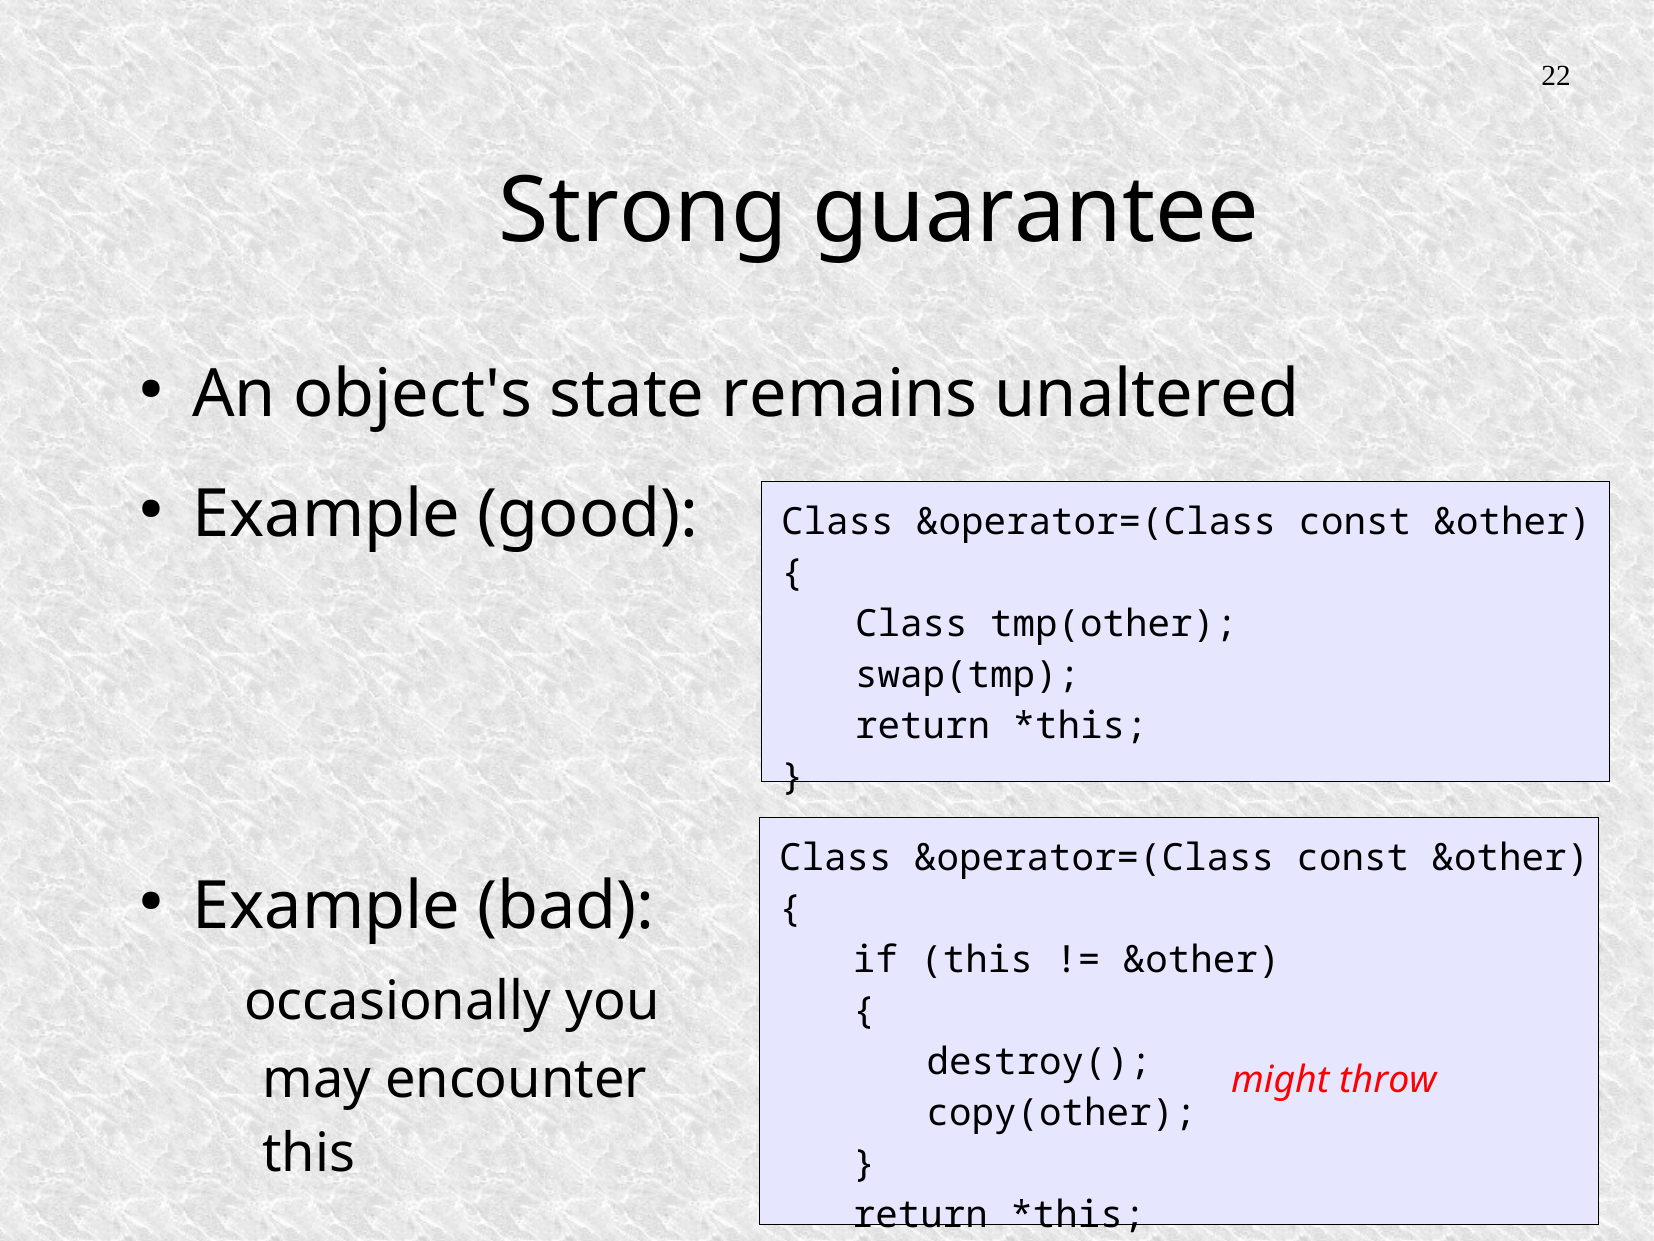

22
# Strong guarantee
An object's state remains unaltered
Example (good):
Example (bad):
 occasionally you
 may encounter
 this
Class &operator=(Class const &other)
{
	Class tmp(other);
	swap(tmp);
	return *this;
}
Class &operator=(Class const &other)
{
	if (this != &other)
	{
		destroy();
		copy(other);
	}
	return *this;
}
might throw